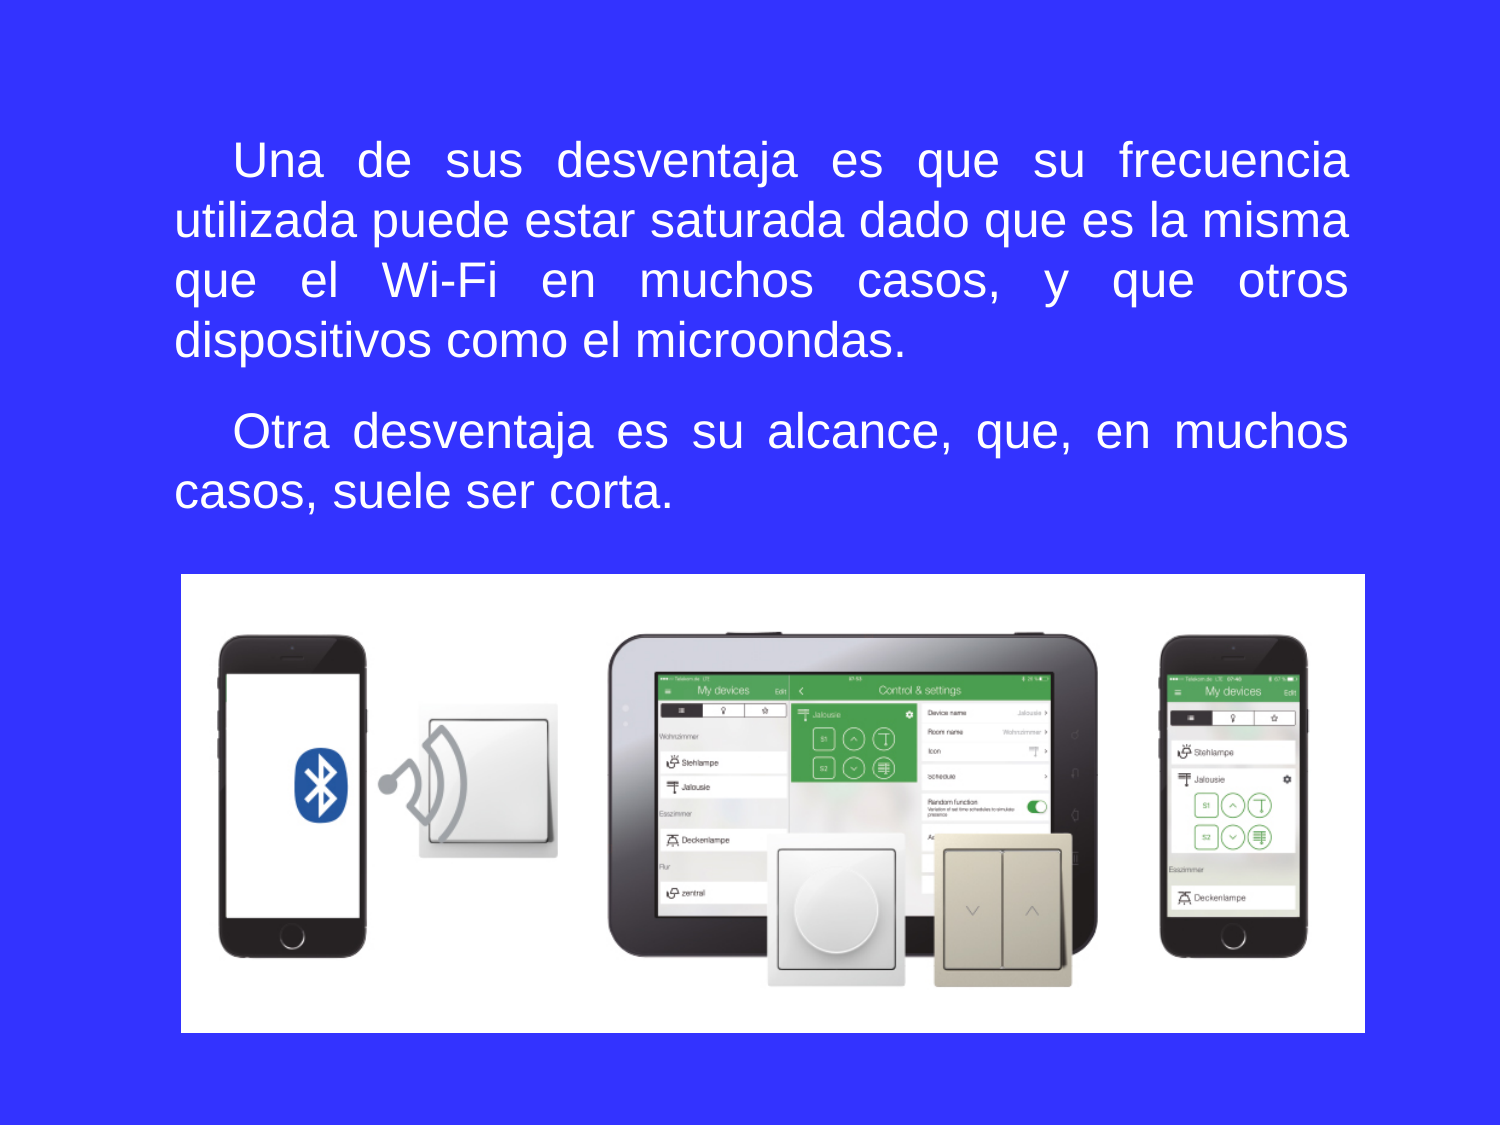

Una de sus desventaja es que su frecuencia utilizada puede estar saturada dado que es la misma que el Wi-Fi en muchos casos, y que otros dispositivos como el microondas.
	Otra desventaja es su alcance, que, en muchos casos, suele ser corta.